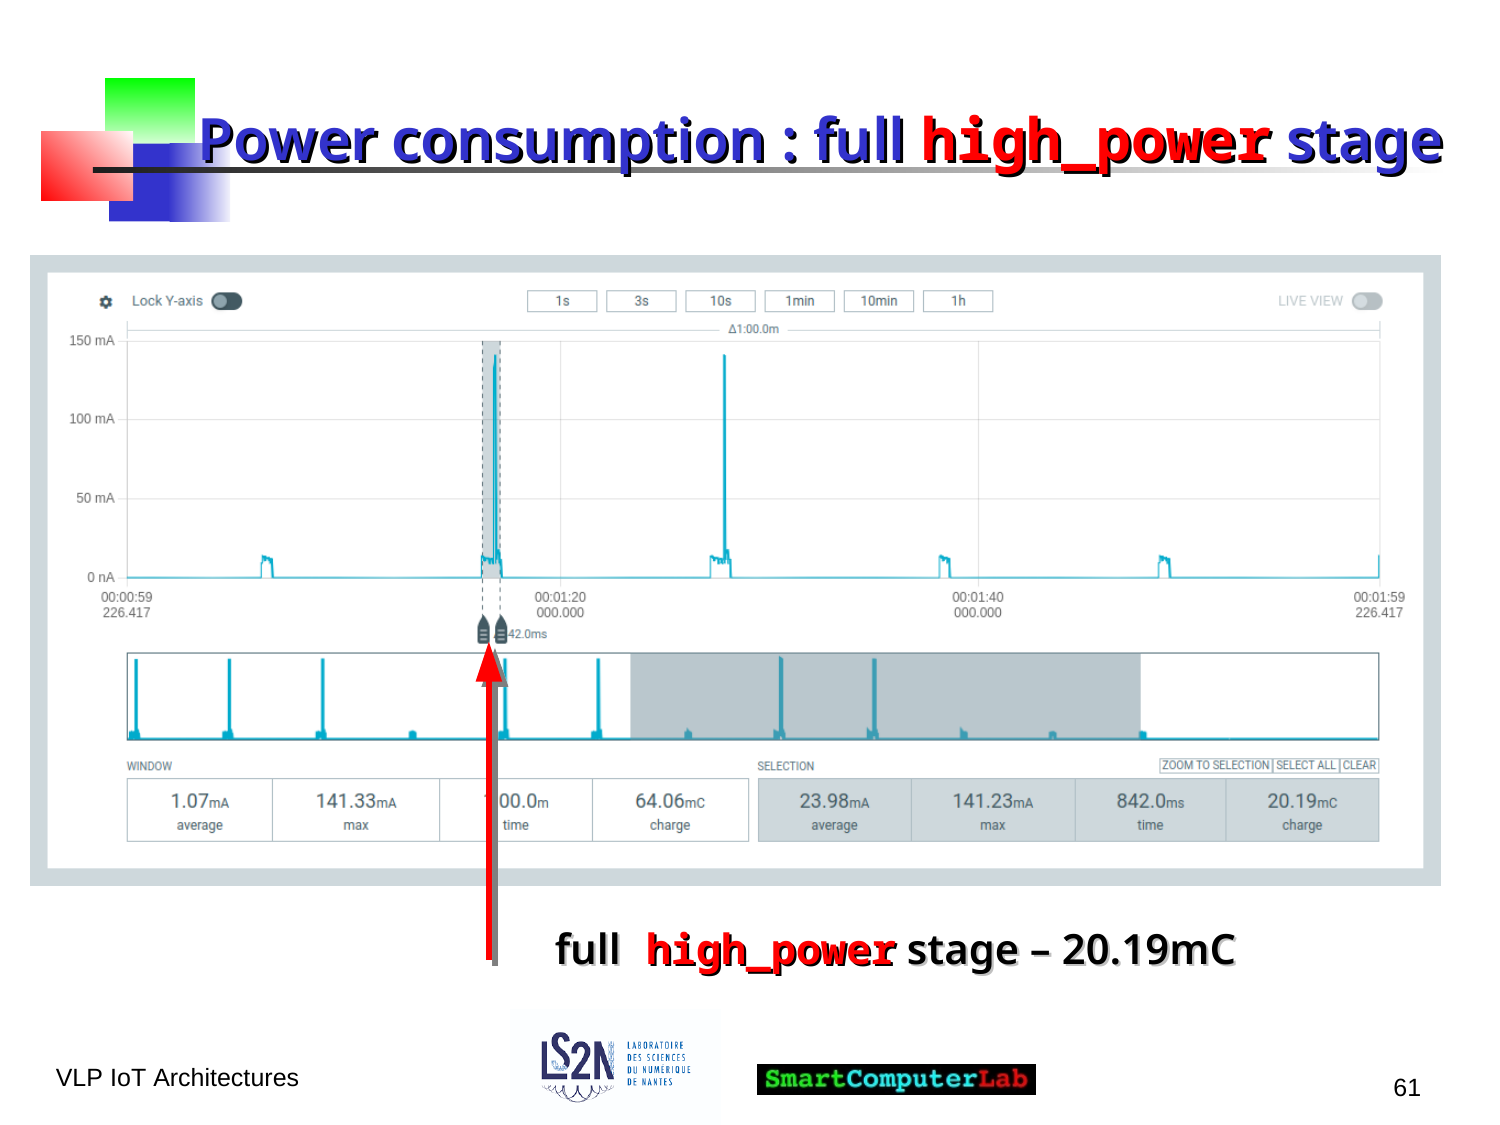

# Power consumption : full high_power stage
full high_power stage – 20.19mC
61